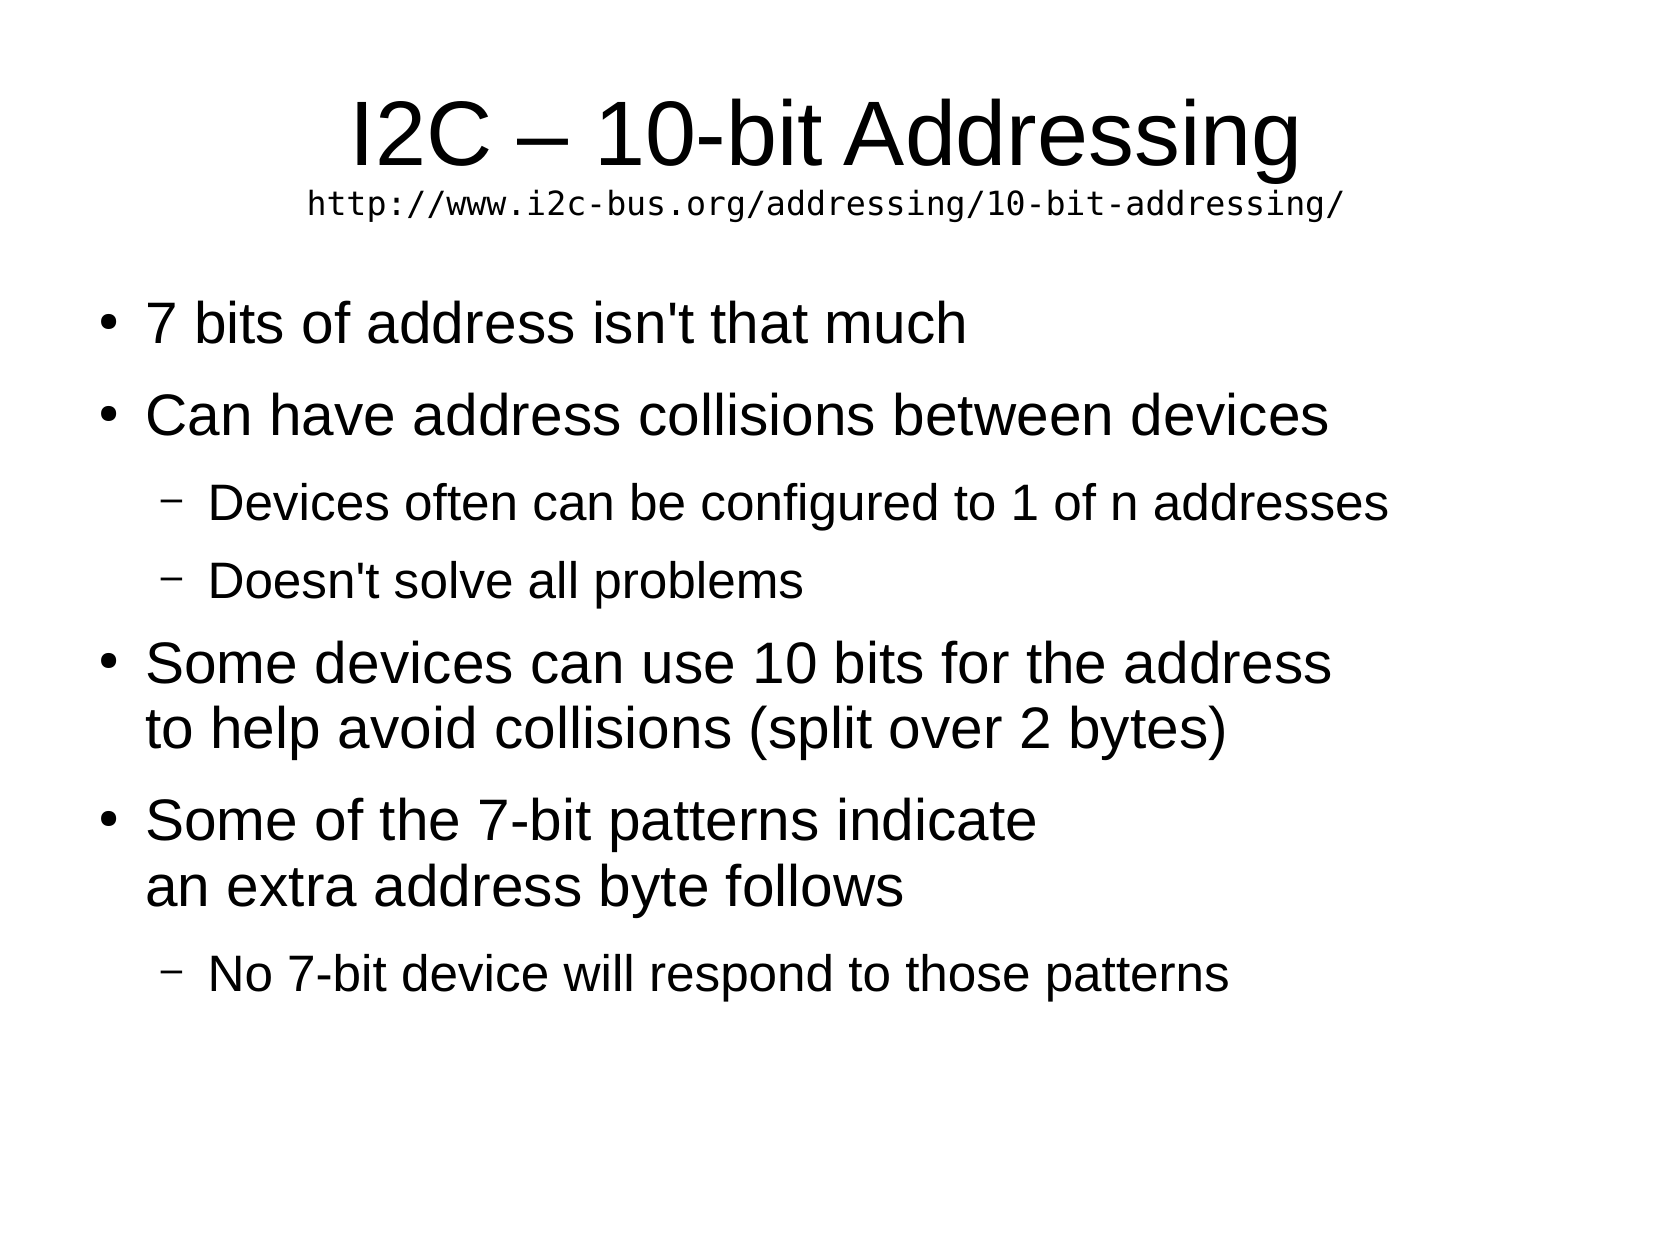

# I2C – 10-bit Addressing http://www.i2c-bus.org/addressing/10-bit-addressing/
7 bits of address isn't that much
Can have address collisions between devices
Devices often can be configured to 1 of n addresses
Doesn't solve all problems
Some devices can use 10 bits for the address
to help avoid collisions (split over 2 bytes)
Some of the 7-bit patterns indicate
an extra address byte follows
No 7-bit device will respond to those patterns